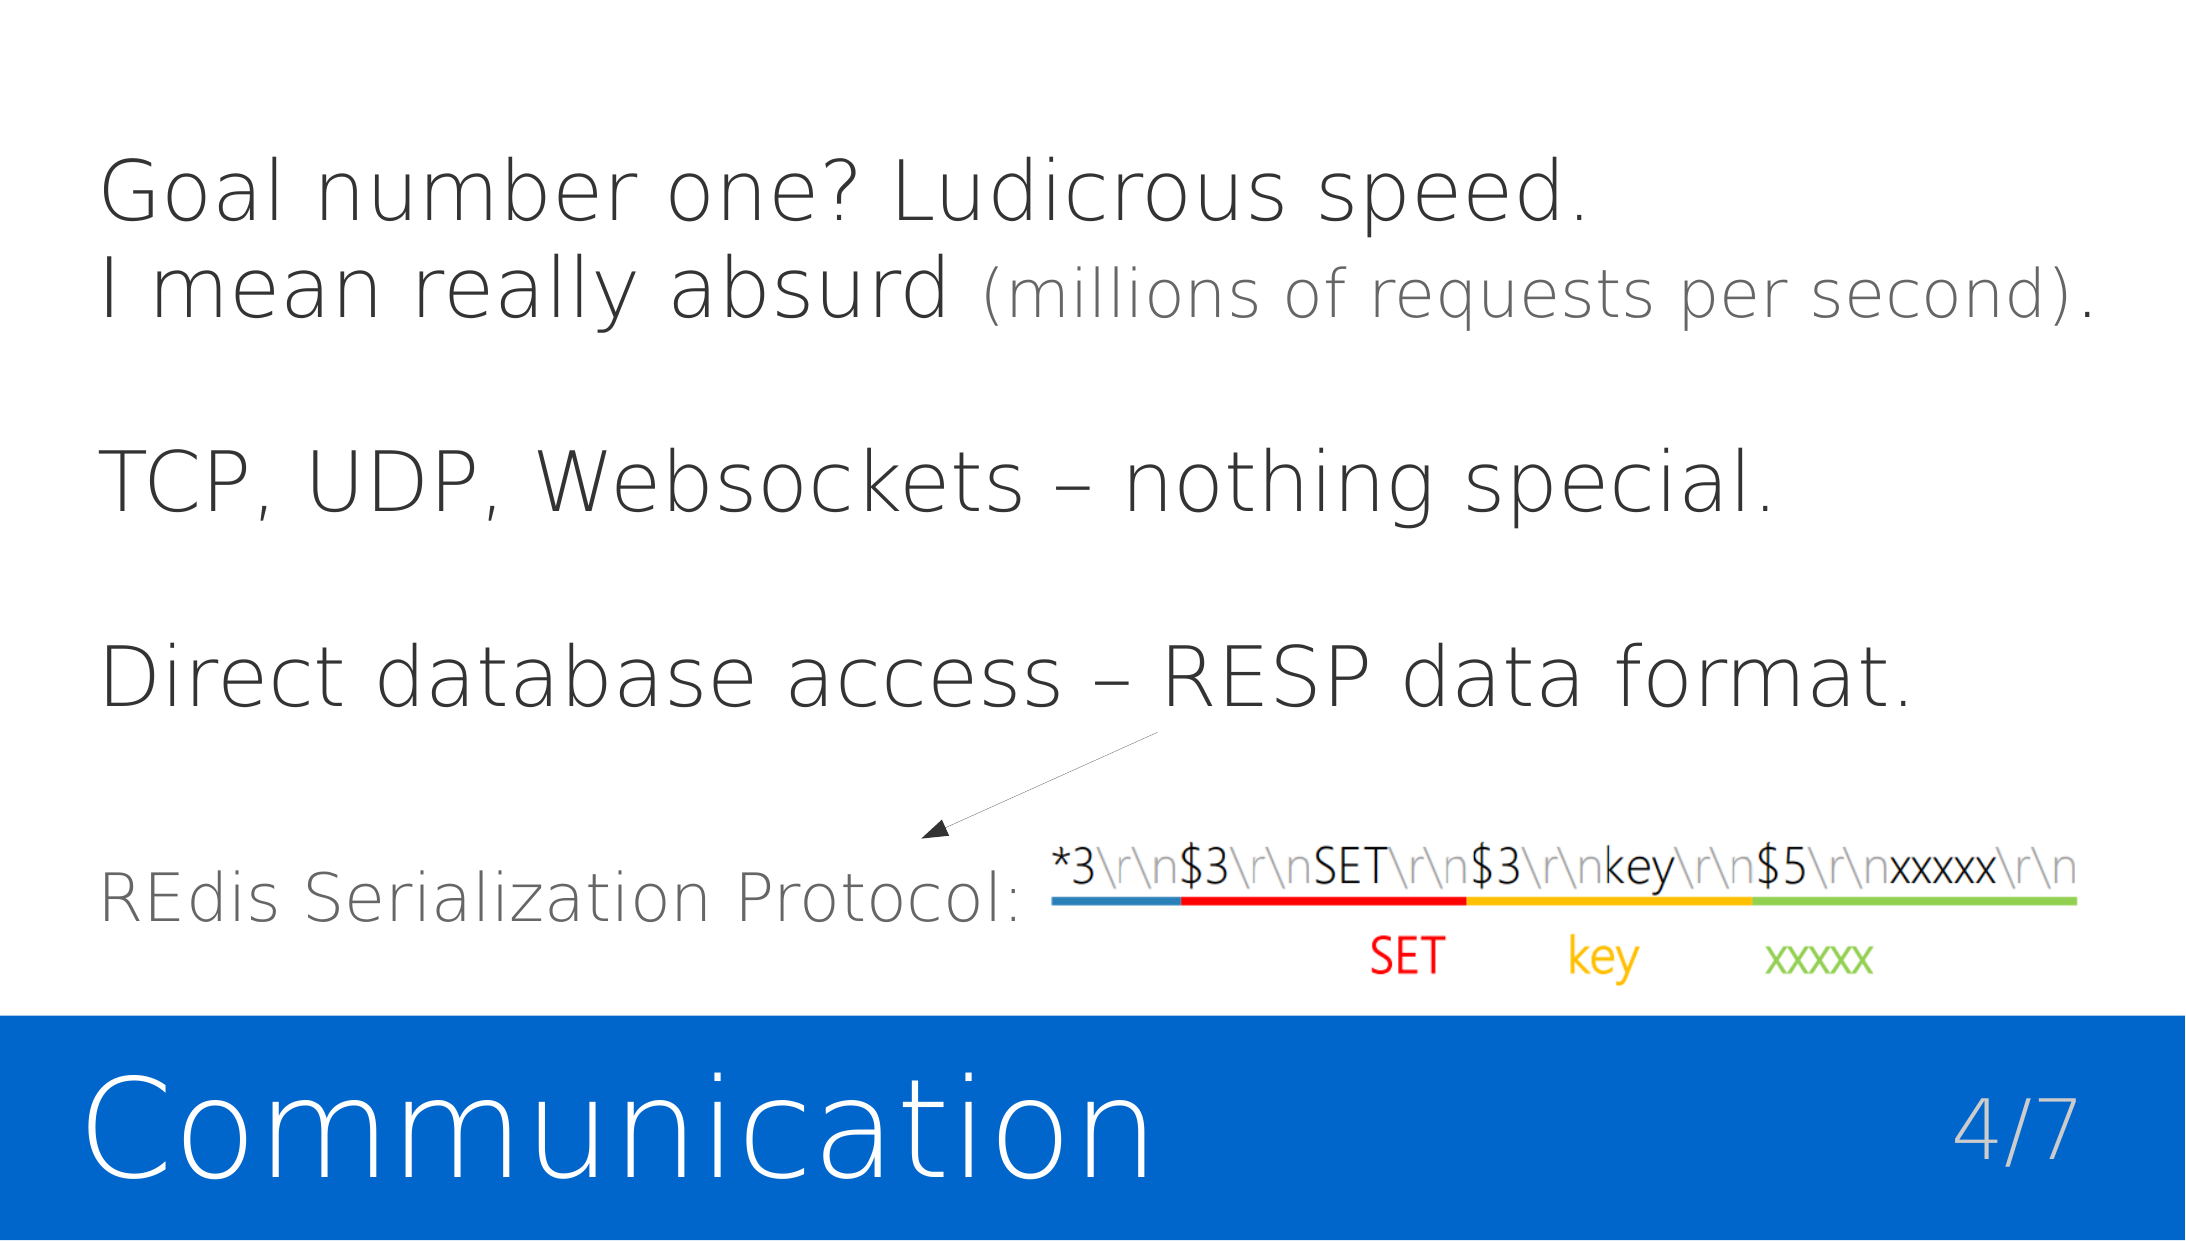

Goal number one? Ludicrous speed.
I mean really absurd (millions of requests per second).
TCP, UDP, Websockets – nothing special.
Direct database access – RESP data format.
REdis Serialization Protocol:
Communication
4/7